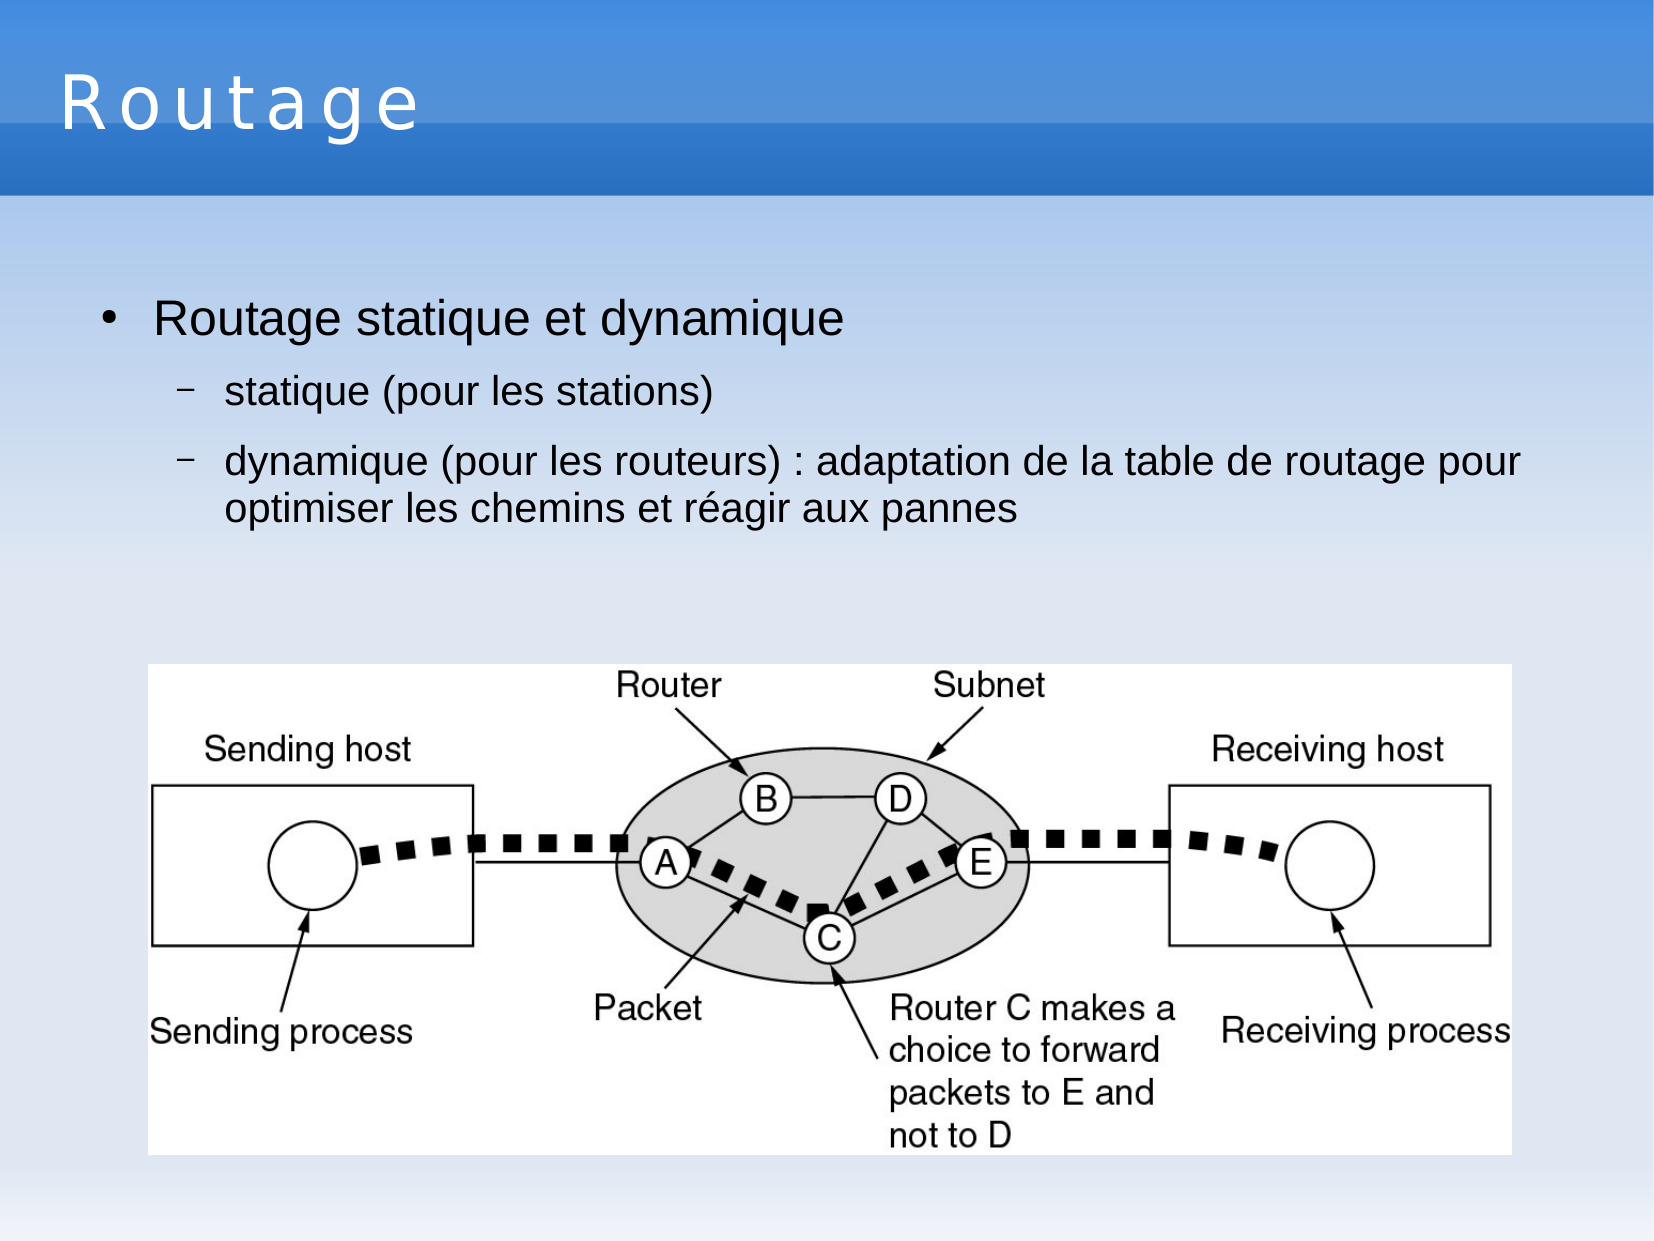

# Routage
Routage statique et dynamique
statique (pour les stations)
dynamique (pour les routeurs) : adaptation de la table de routage pour optimiser les chemins et réagir aux pannes